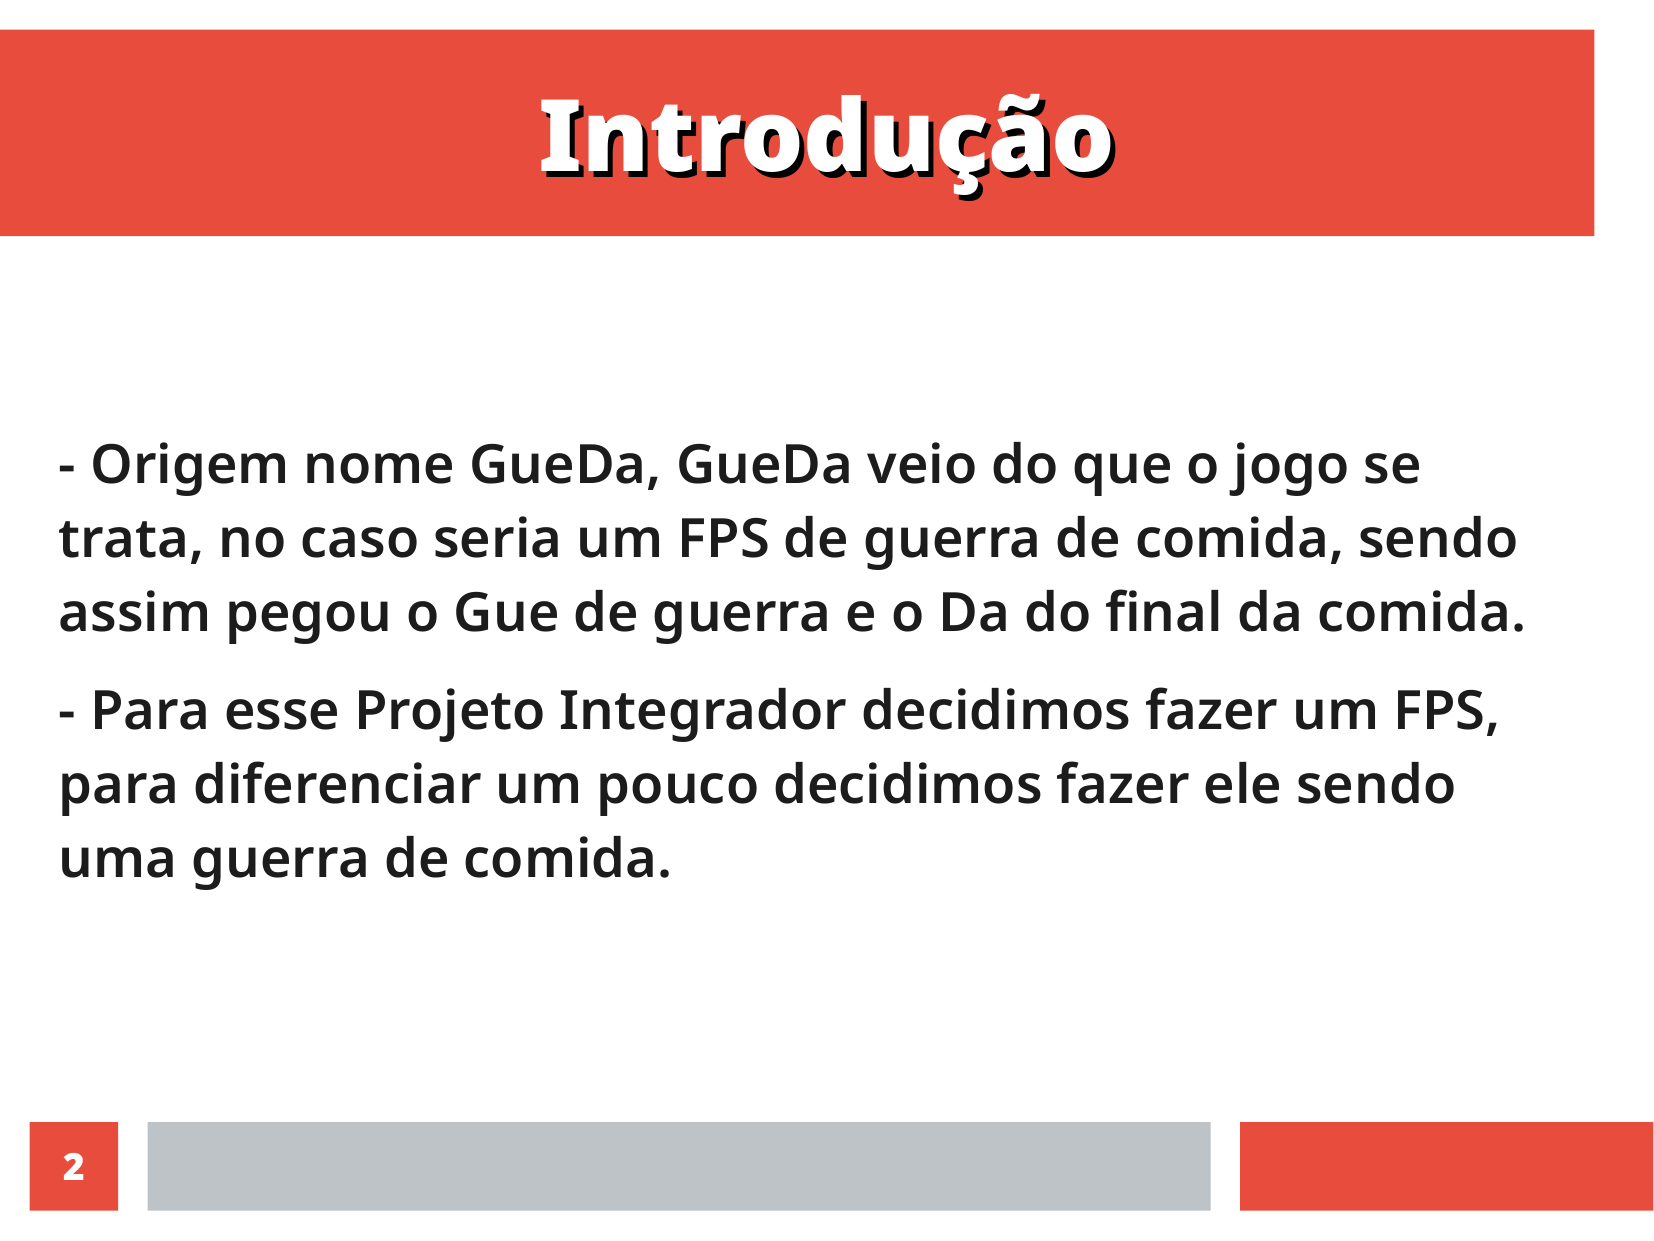

# Introdução
- Origem nome GueDa, GueDa veio do que o jogo se trata, no caso seria um FPS de guerra de comida, sendo assim pegou o Gue de guerra e o Da do final da comida.
- Para esse Projeto Integrador decidimos fazer um FPS, para diferenciar um pouco decidimos fazer ele sendo uma guerra de comida.
2